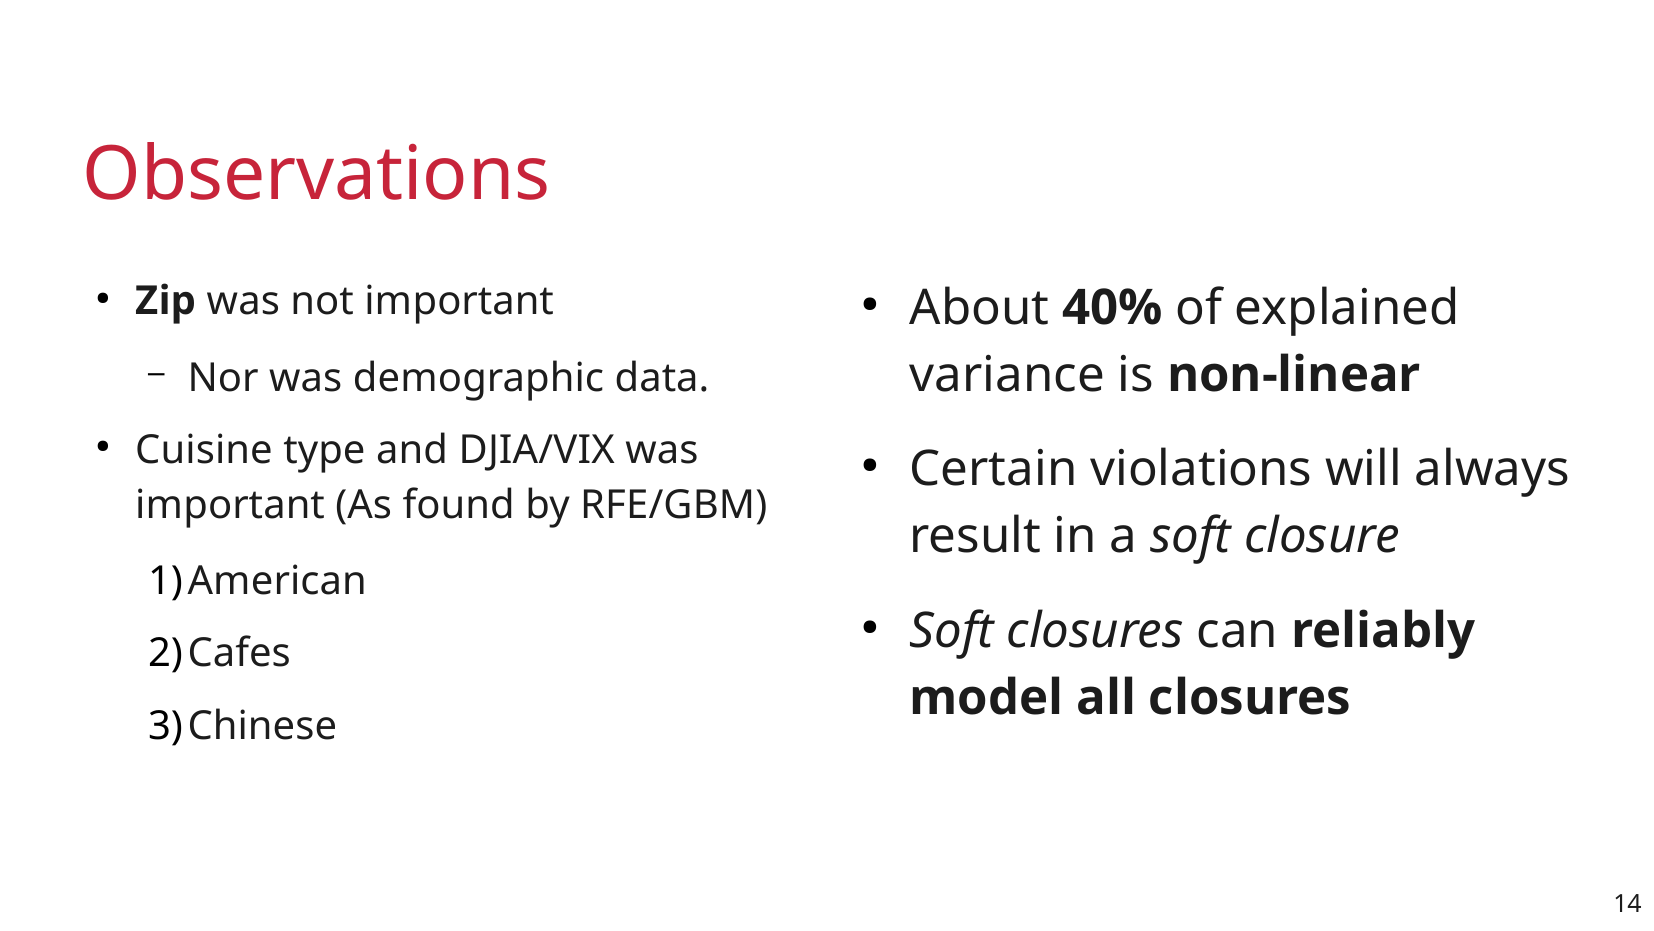

# Observations
Zip was not important
Nor was demographic data.
Cuisine type and DJIA/VIX was important (As found by RFE/GBM)
American
Cafes
Chinese
About 40% of explained variance is non-linear
Certain violations will always result in a soft closure
Soft closures can reliably model all closures